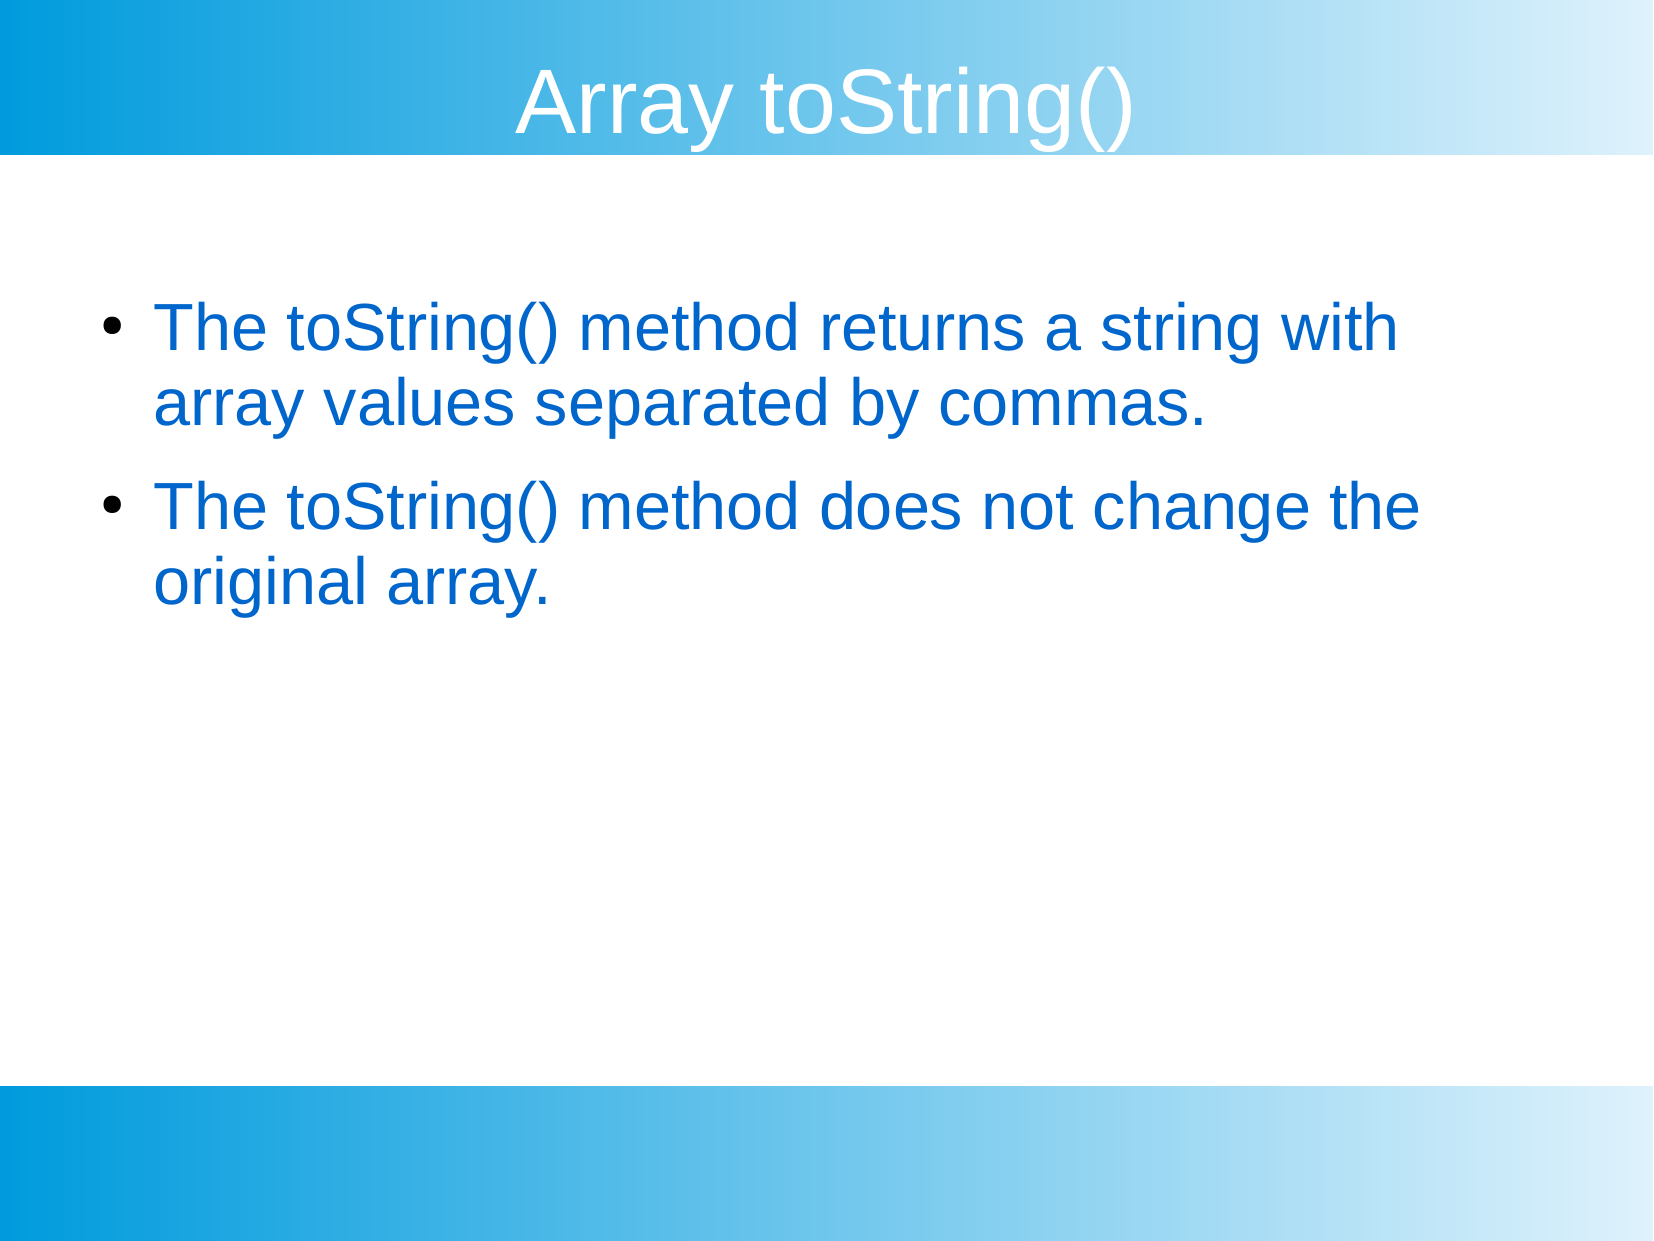

# Array toString()
The toString() method returns a string with array values separated by commas.
The toString() method does not change the original array.